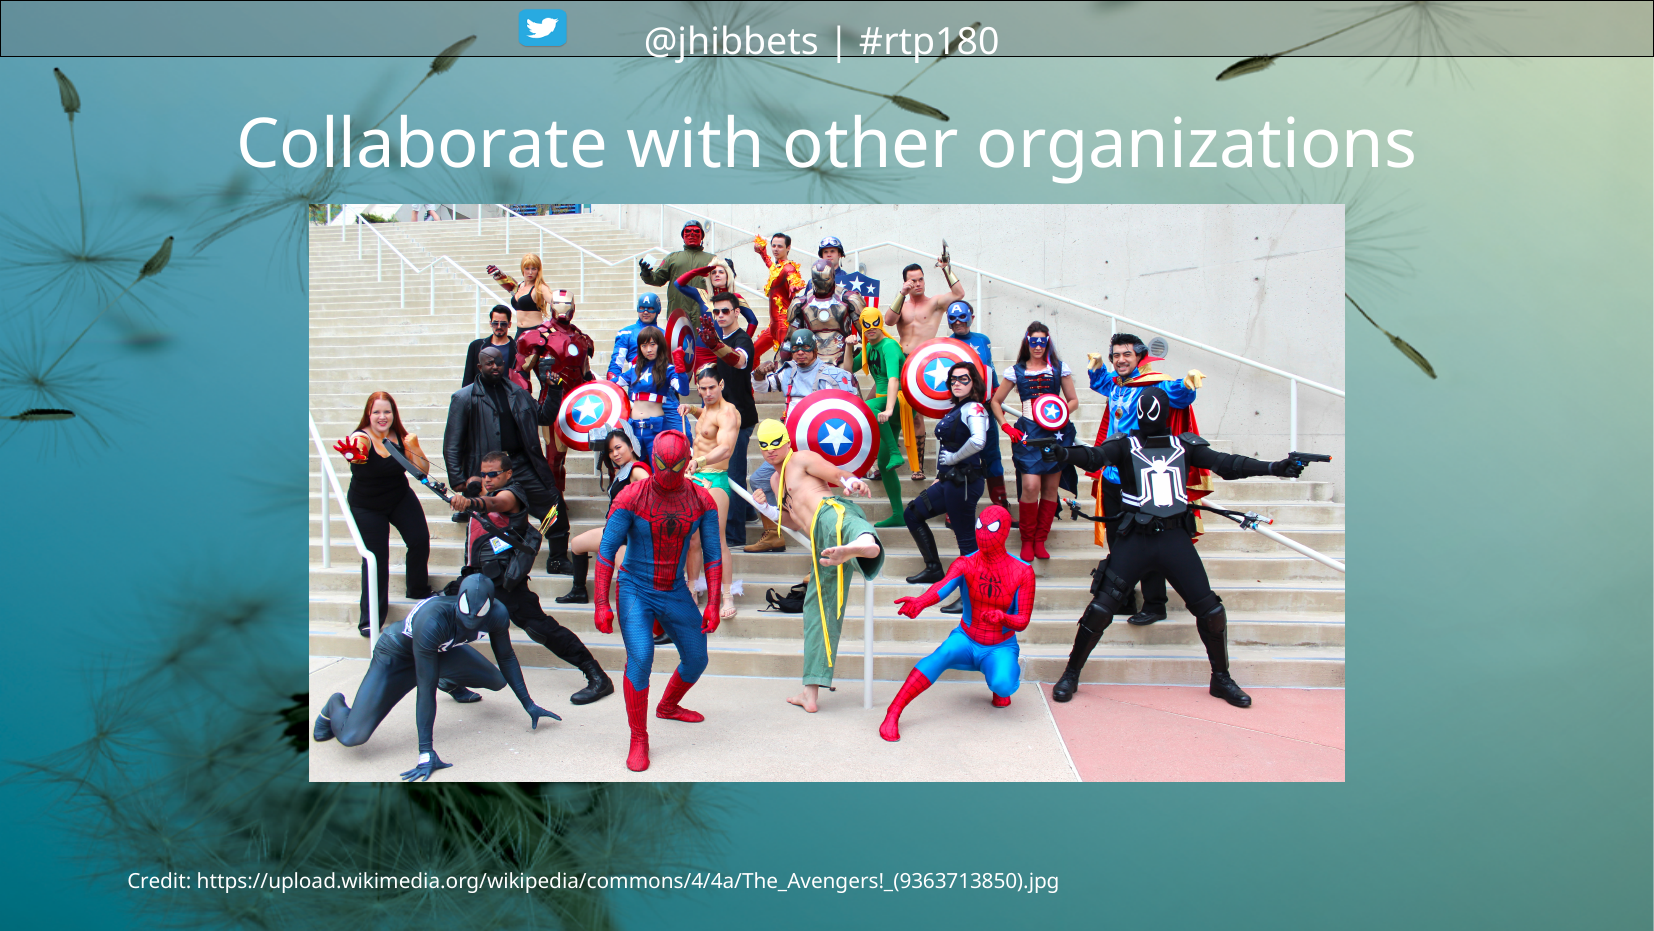

# Collaborate with other organizations
Credit: https://upload.wikimedia.org/wikipedia/commons/4/4a/The_Avengers!_(9363713850).jpg